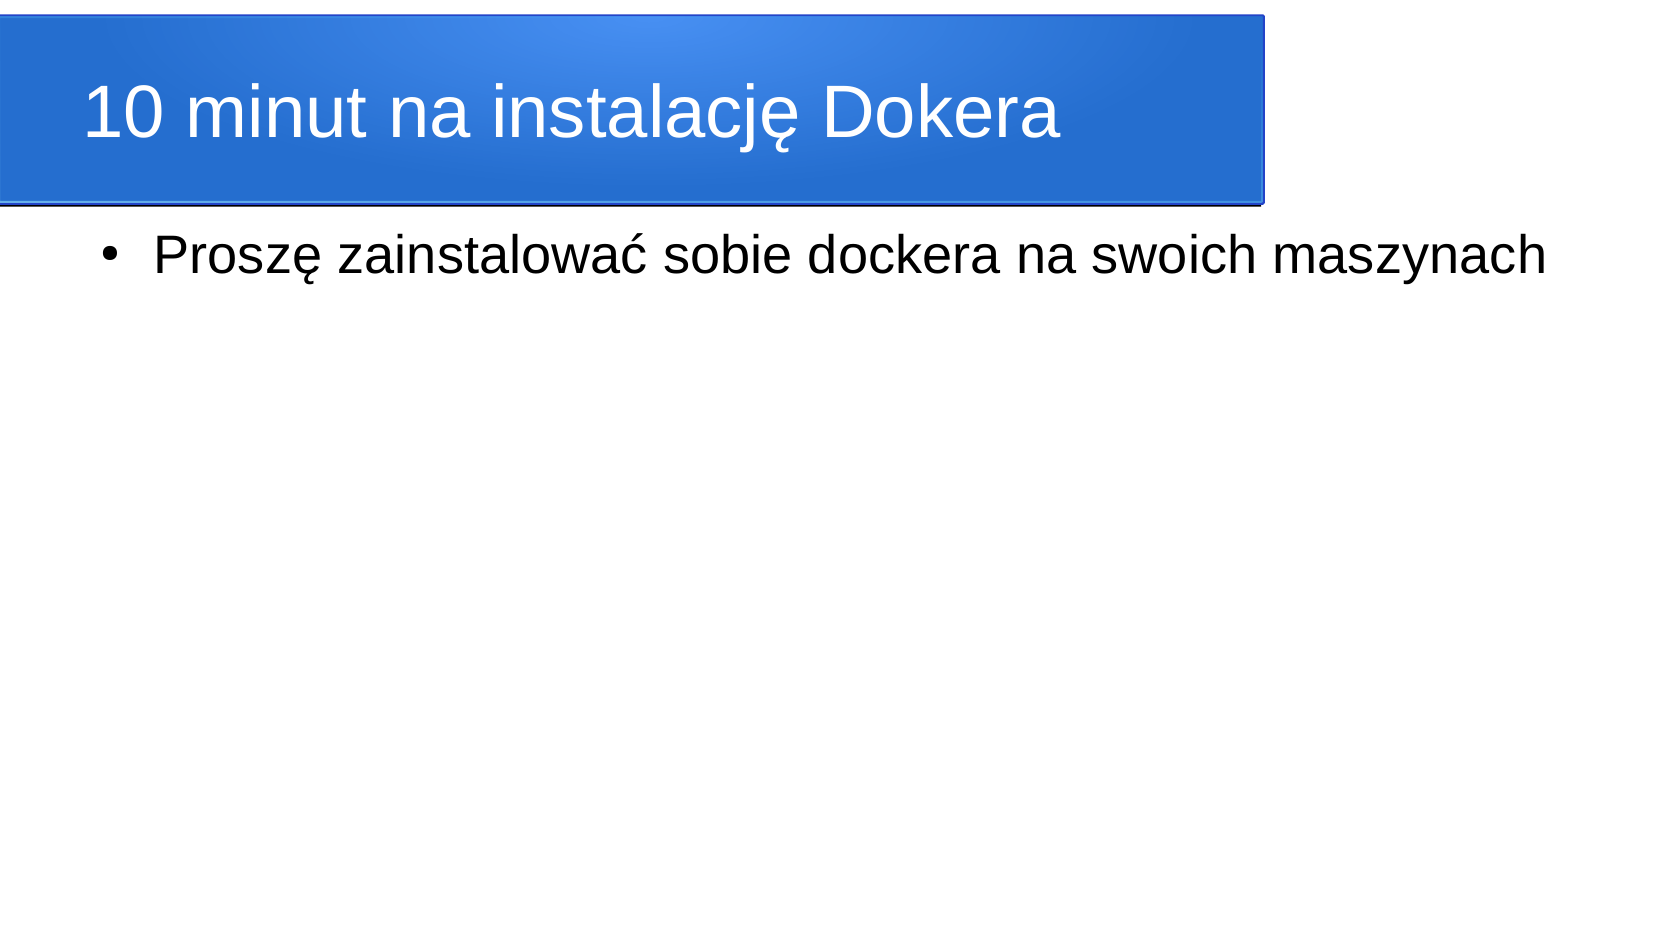

# 10 minut na instalację Dokera
Proszę zainstalować sobie dockera na swoich maszynach